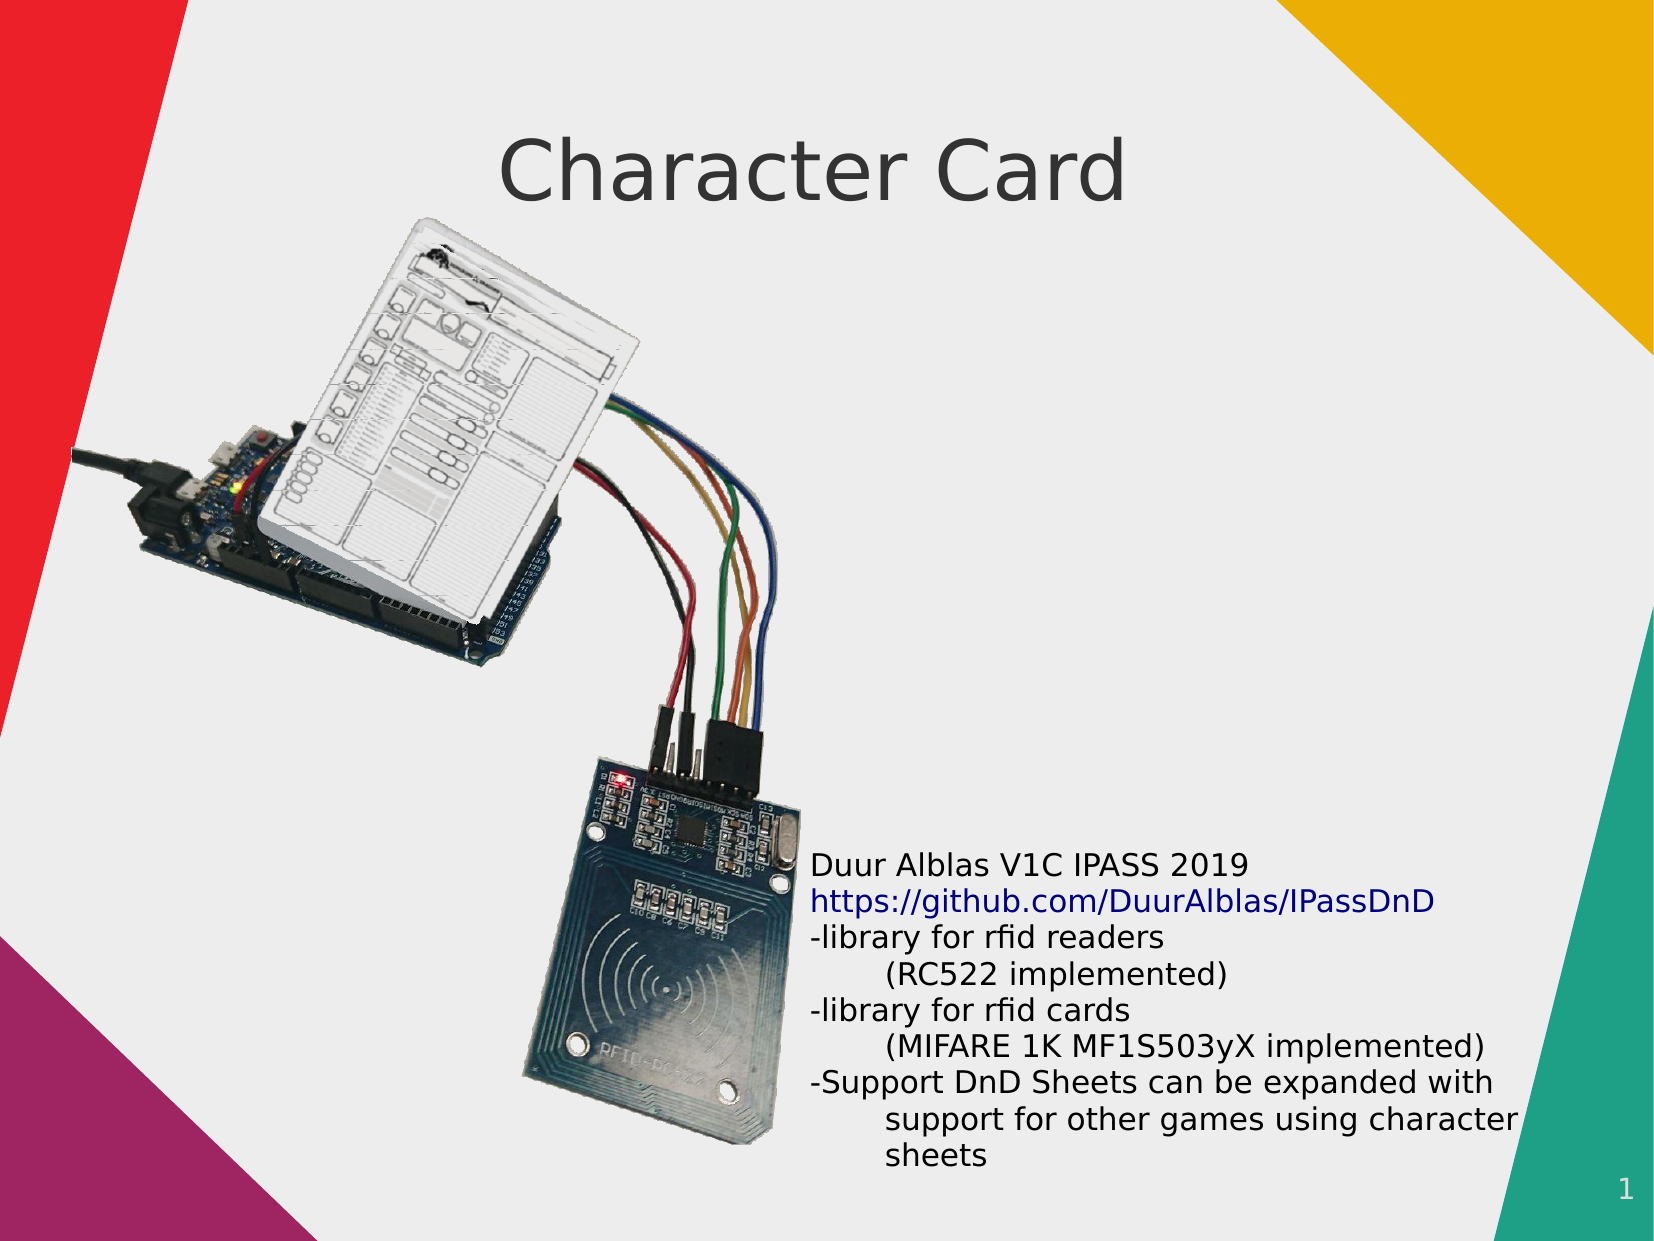

# Character Card
Duur Alblas V1C IPASS 2019
https://github.com/DuurAlblas/IPassDnD
-library for rfid readers
	(RC522 implemented)
-library for rfid cards
	(MIFARE 1K MF1S503yX implemented)
-Support DnD Sheets can be expanded with 		support for other games using character 		sheets
1